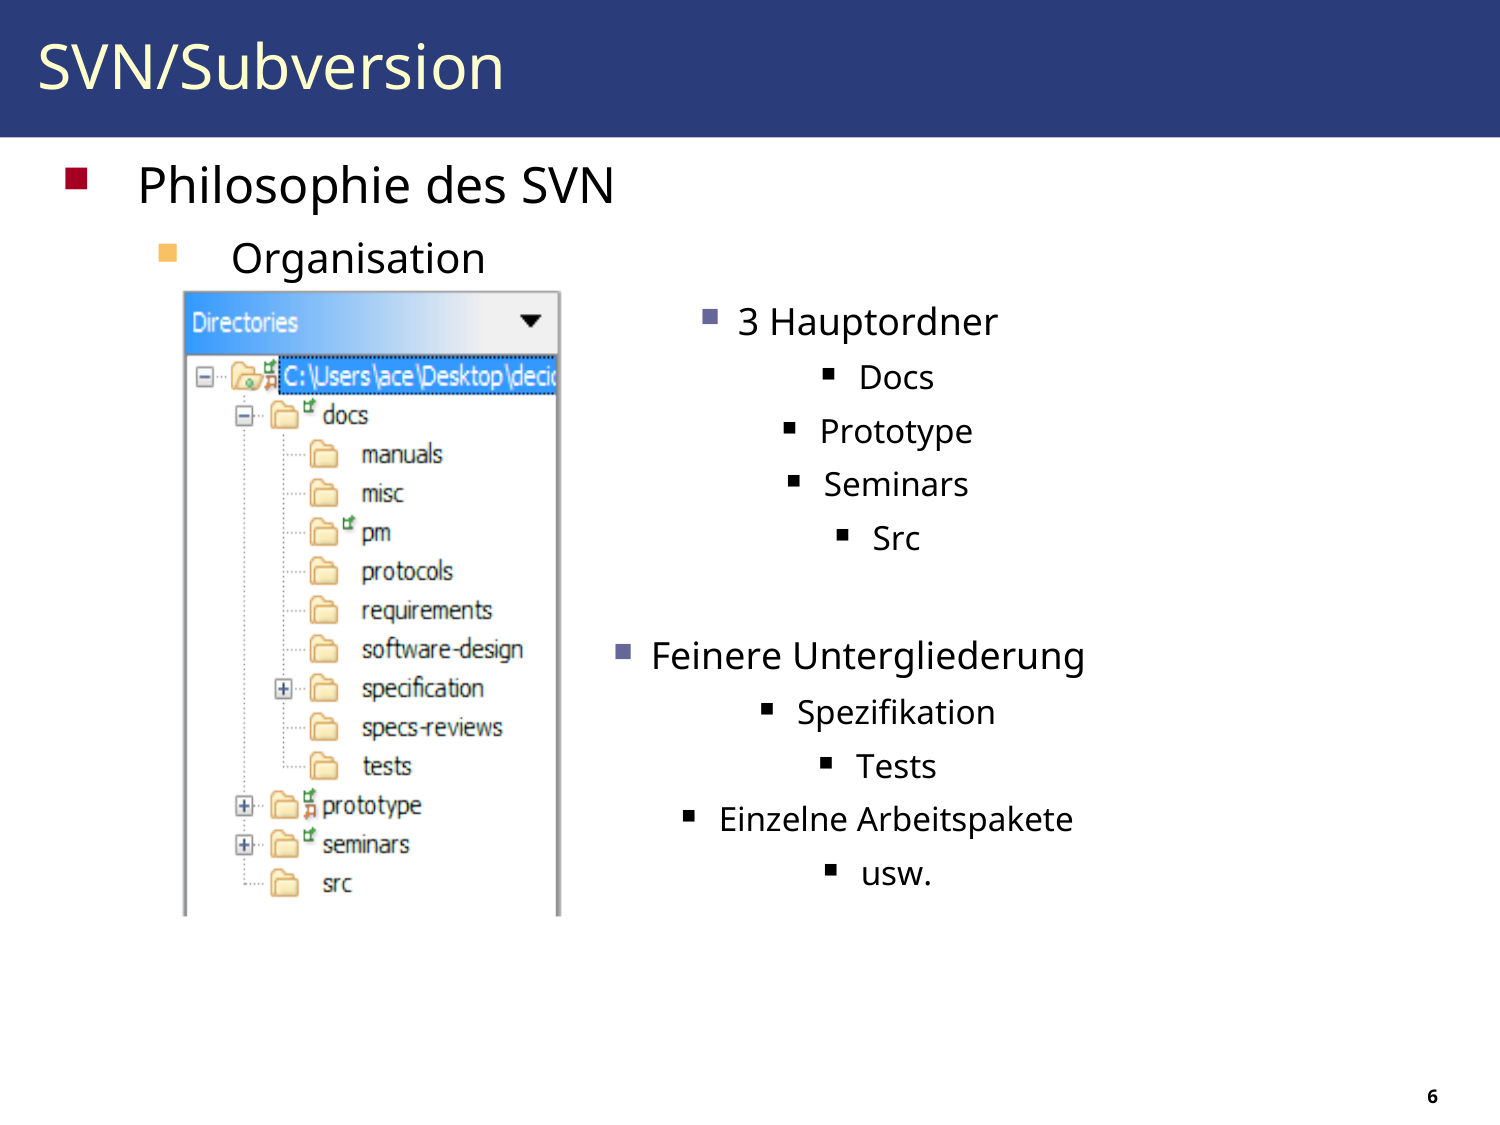

# SVN/Subversion
Philosophie des SVN
Organisation
3 Hauptordner
Docs
Prototype
Seminars
Src
Feinere Untergliederung
Spezifikation
Tests
Einzelne Arbeitspakete
usw.
6